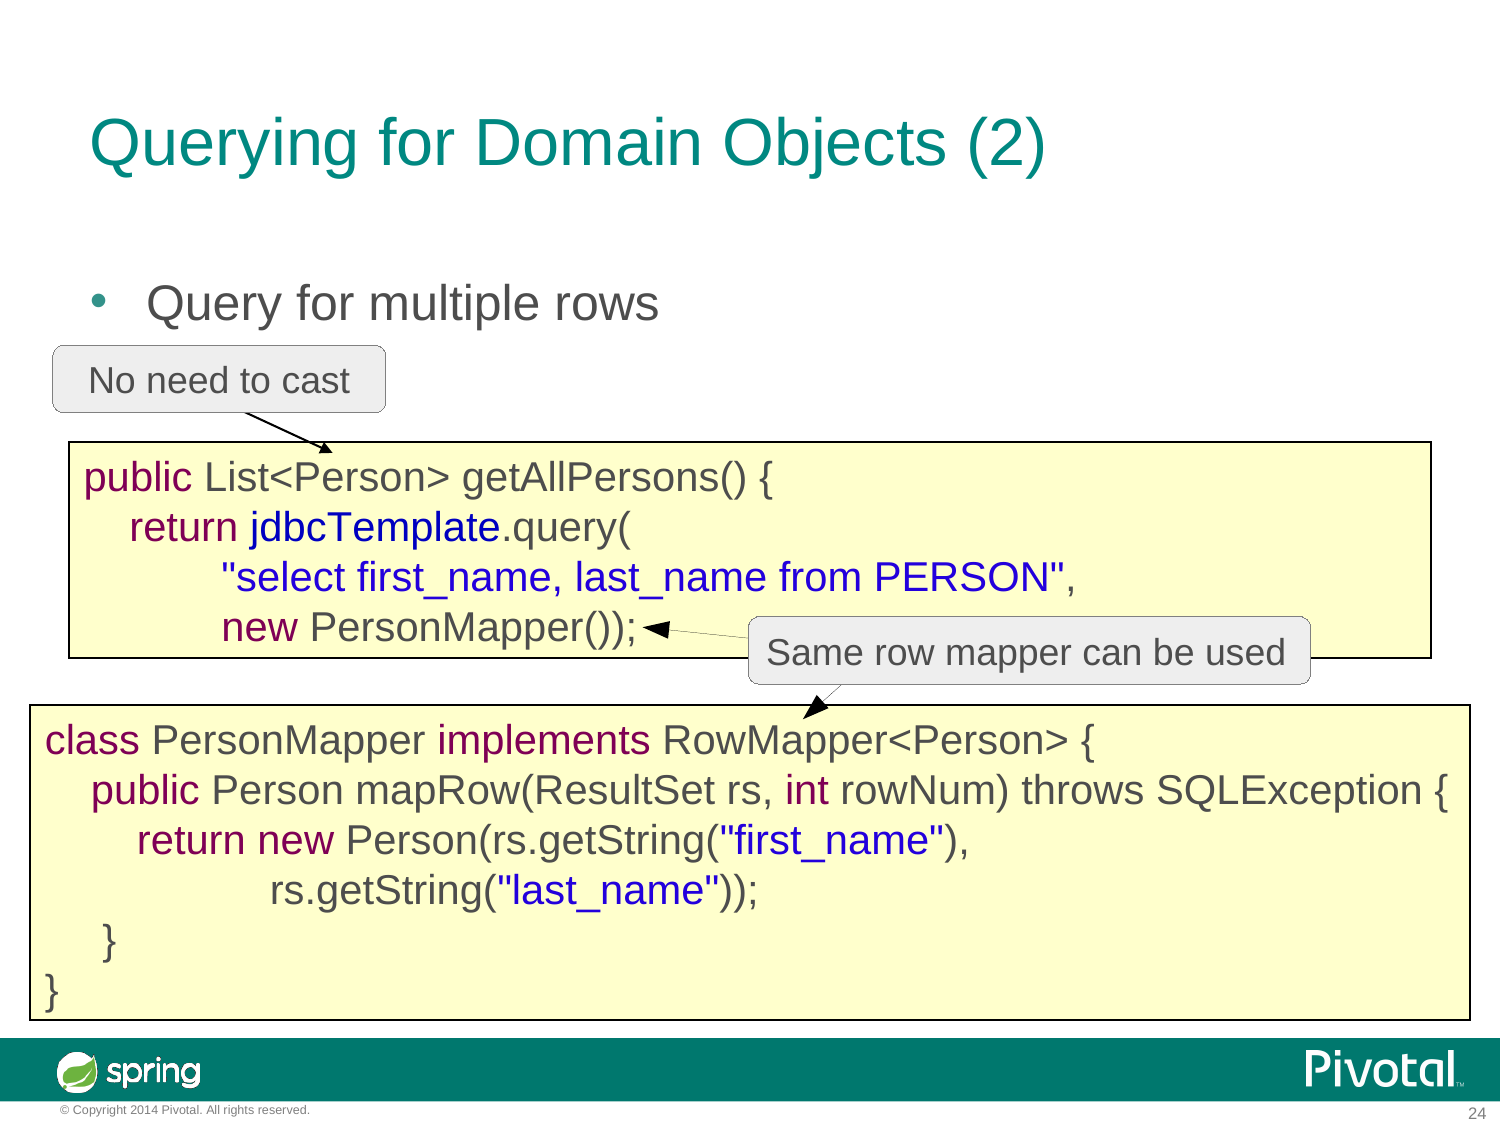

# Querying for Domain Objects (2)
Query for multiple rows
No need to cast
public List<Person> getAllPersons() {
 return jdbcTemplate.query(
 "select first_name, last_name from PERSON",
 new PersonMapper());
Same row mapper can be used
class PersonMapper implements RowMapper<Person> {
 public Person mapRow(ResultSet rs, int rowNum) throws SQLException {
 return new Person(rs.getString("first_name"),
			rs.getString("last_name"));
 }
}